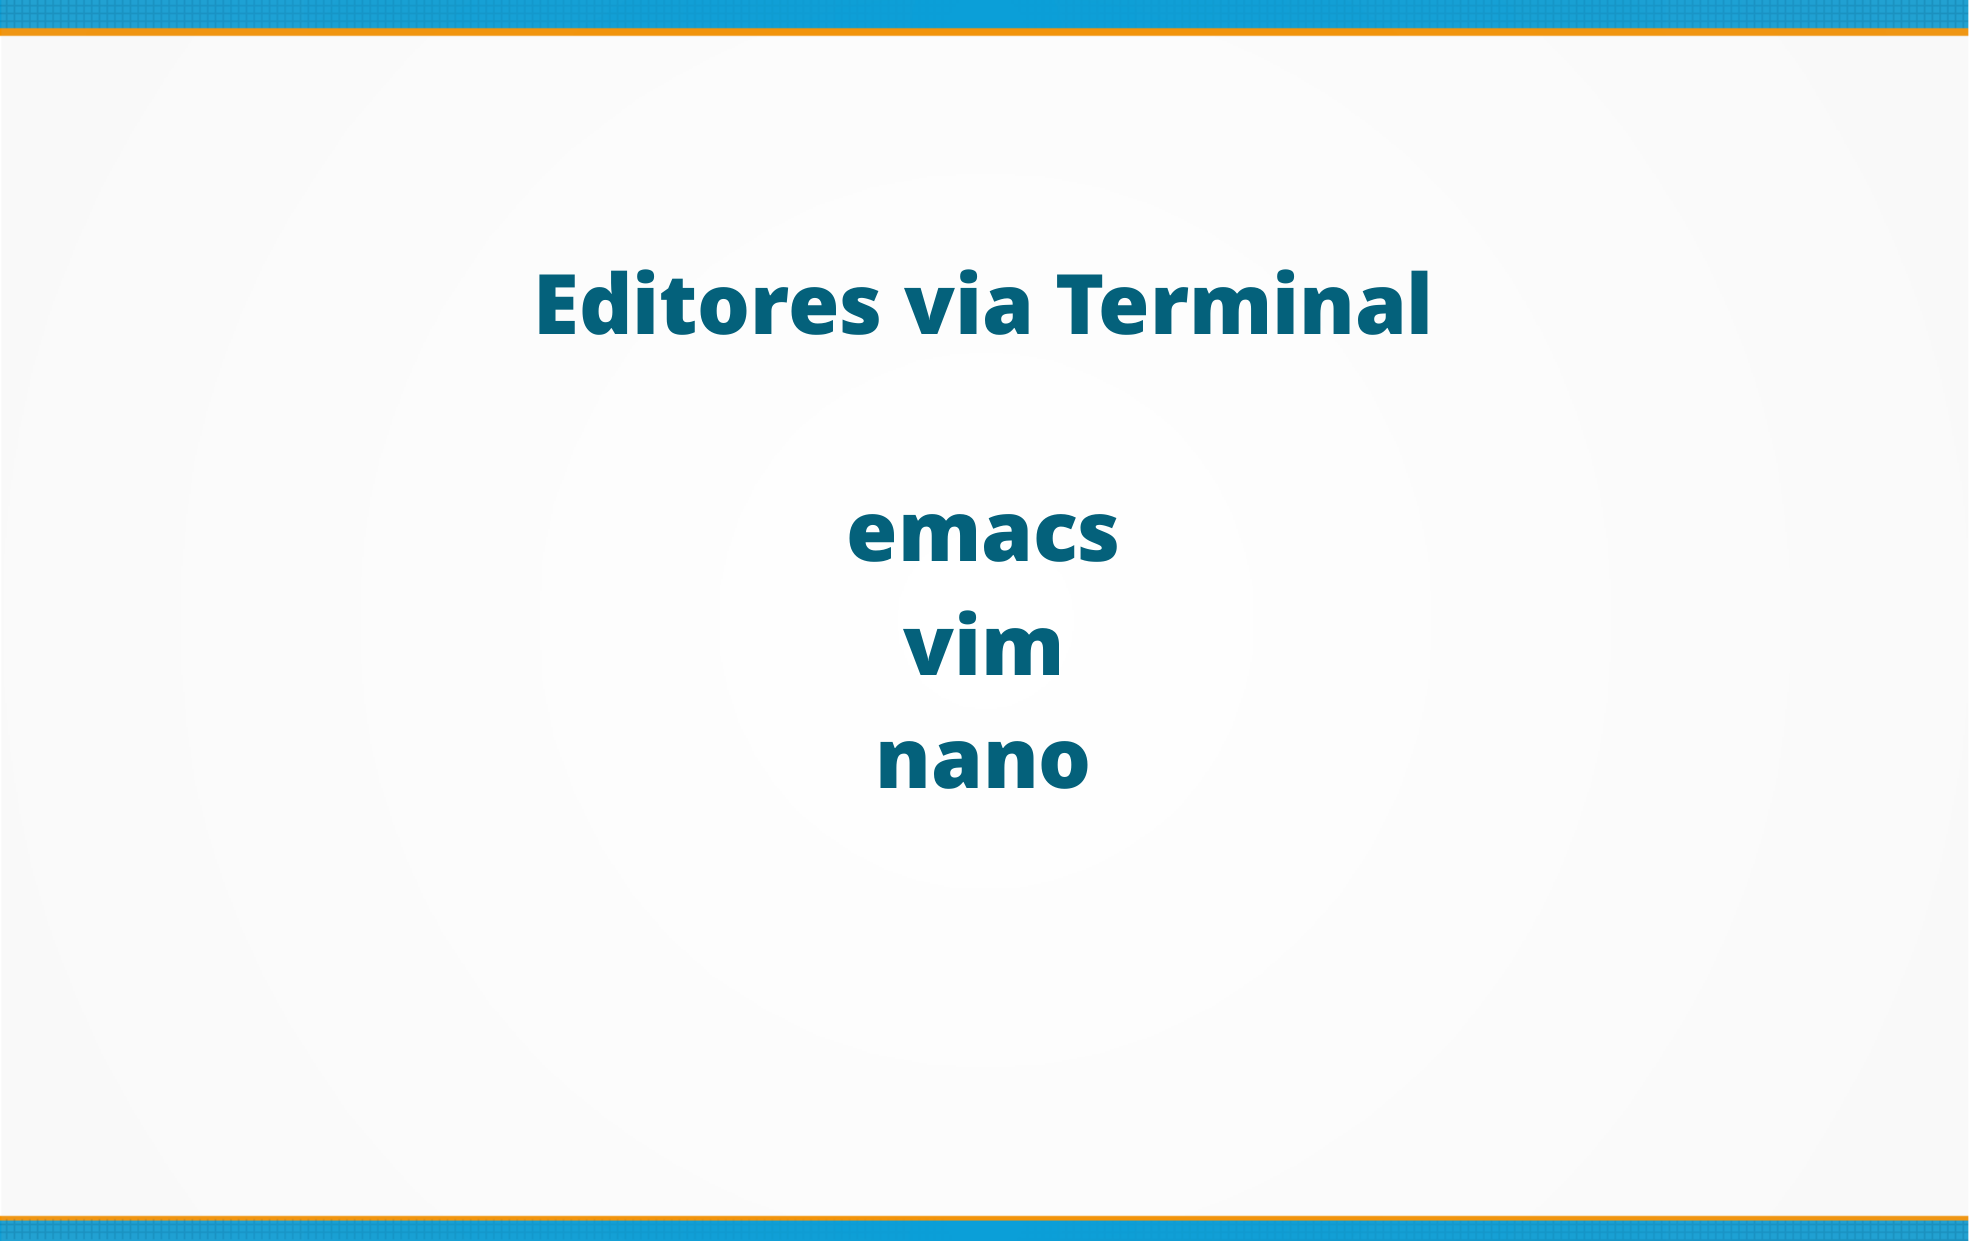

# Editores via Terminal
emacs
vim
nano